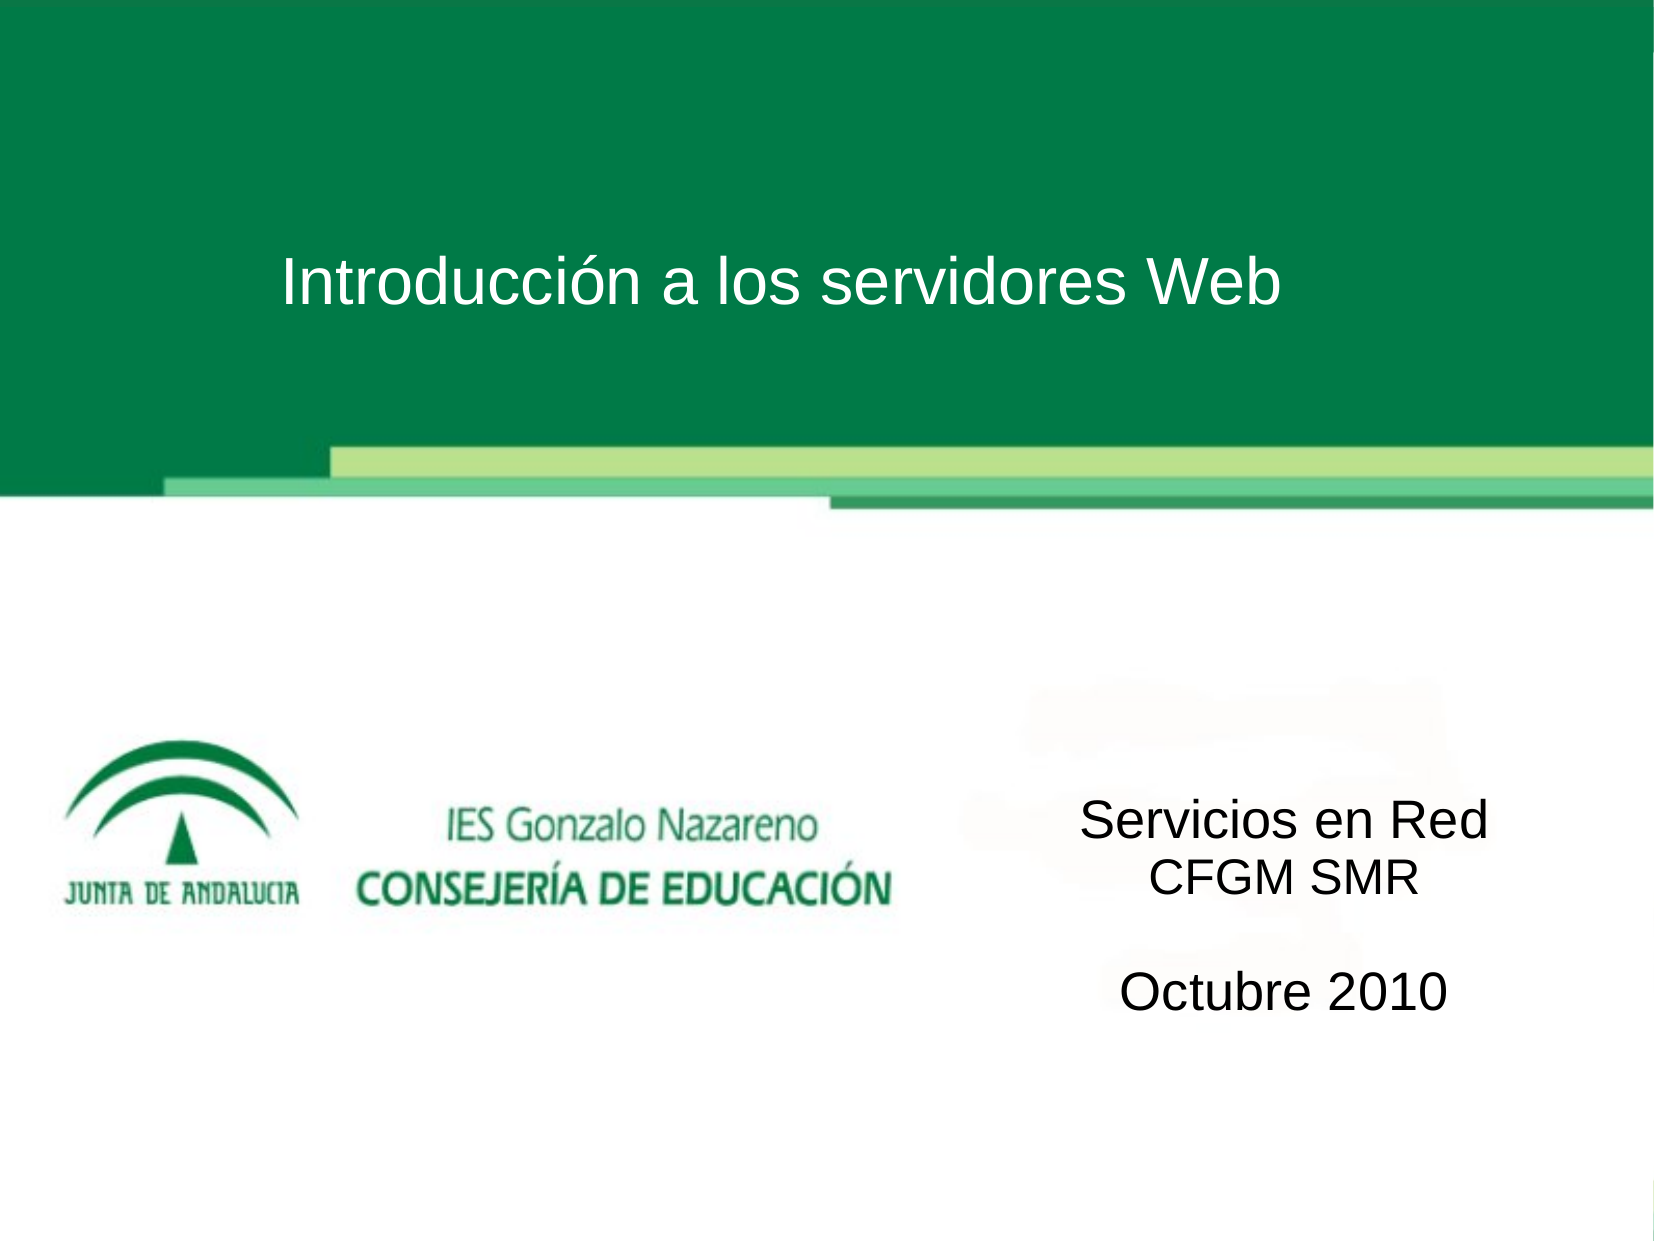

Introducción a los servidores Web
Servicios en Red
CFGM SMR
Octubre 2010